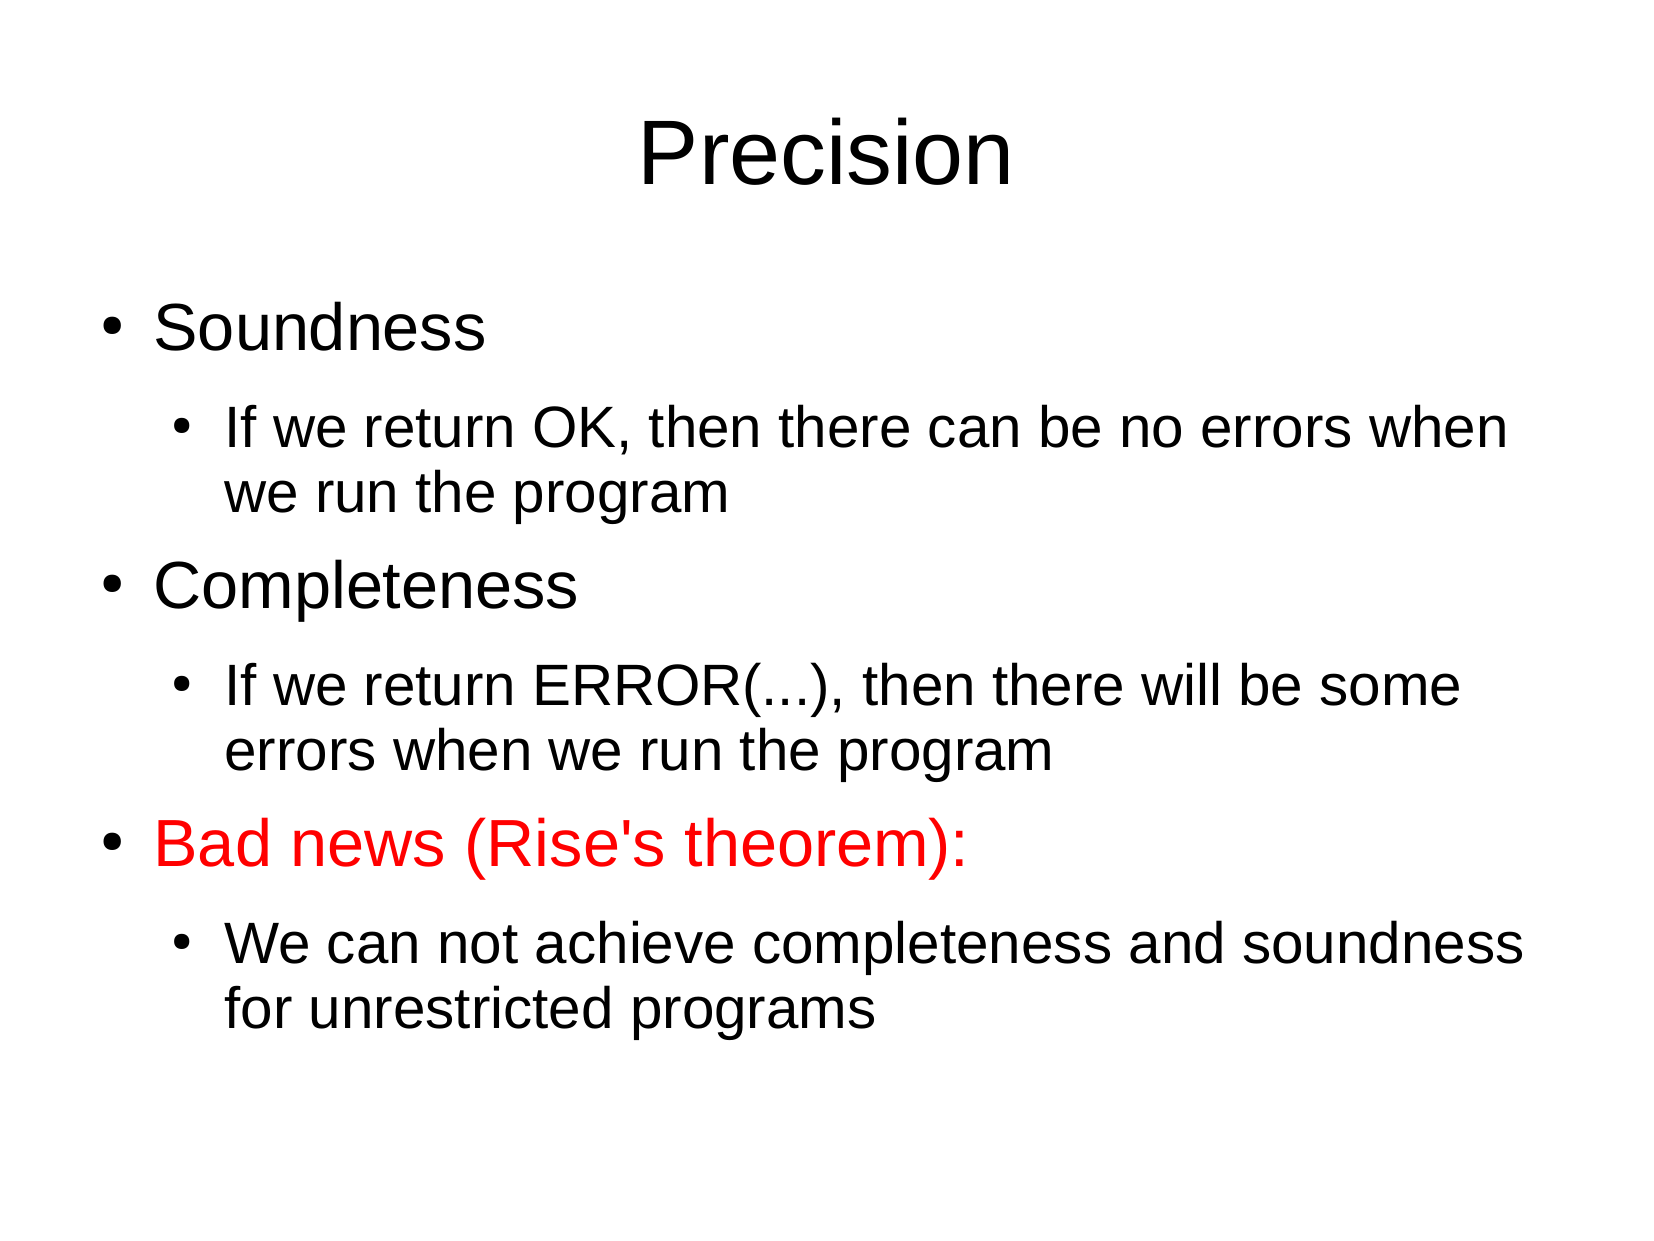

# Precision
Soundness
If we return OK, then there can be no errors when we run the program
Completeness
If we return ERROR(...), then there will be some errors when we run the program
Bad news (Rise's theorem):
We can not achieve completeness and soundness for unrestricted programs